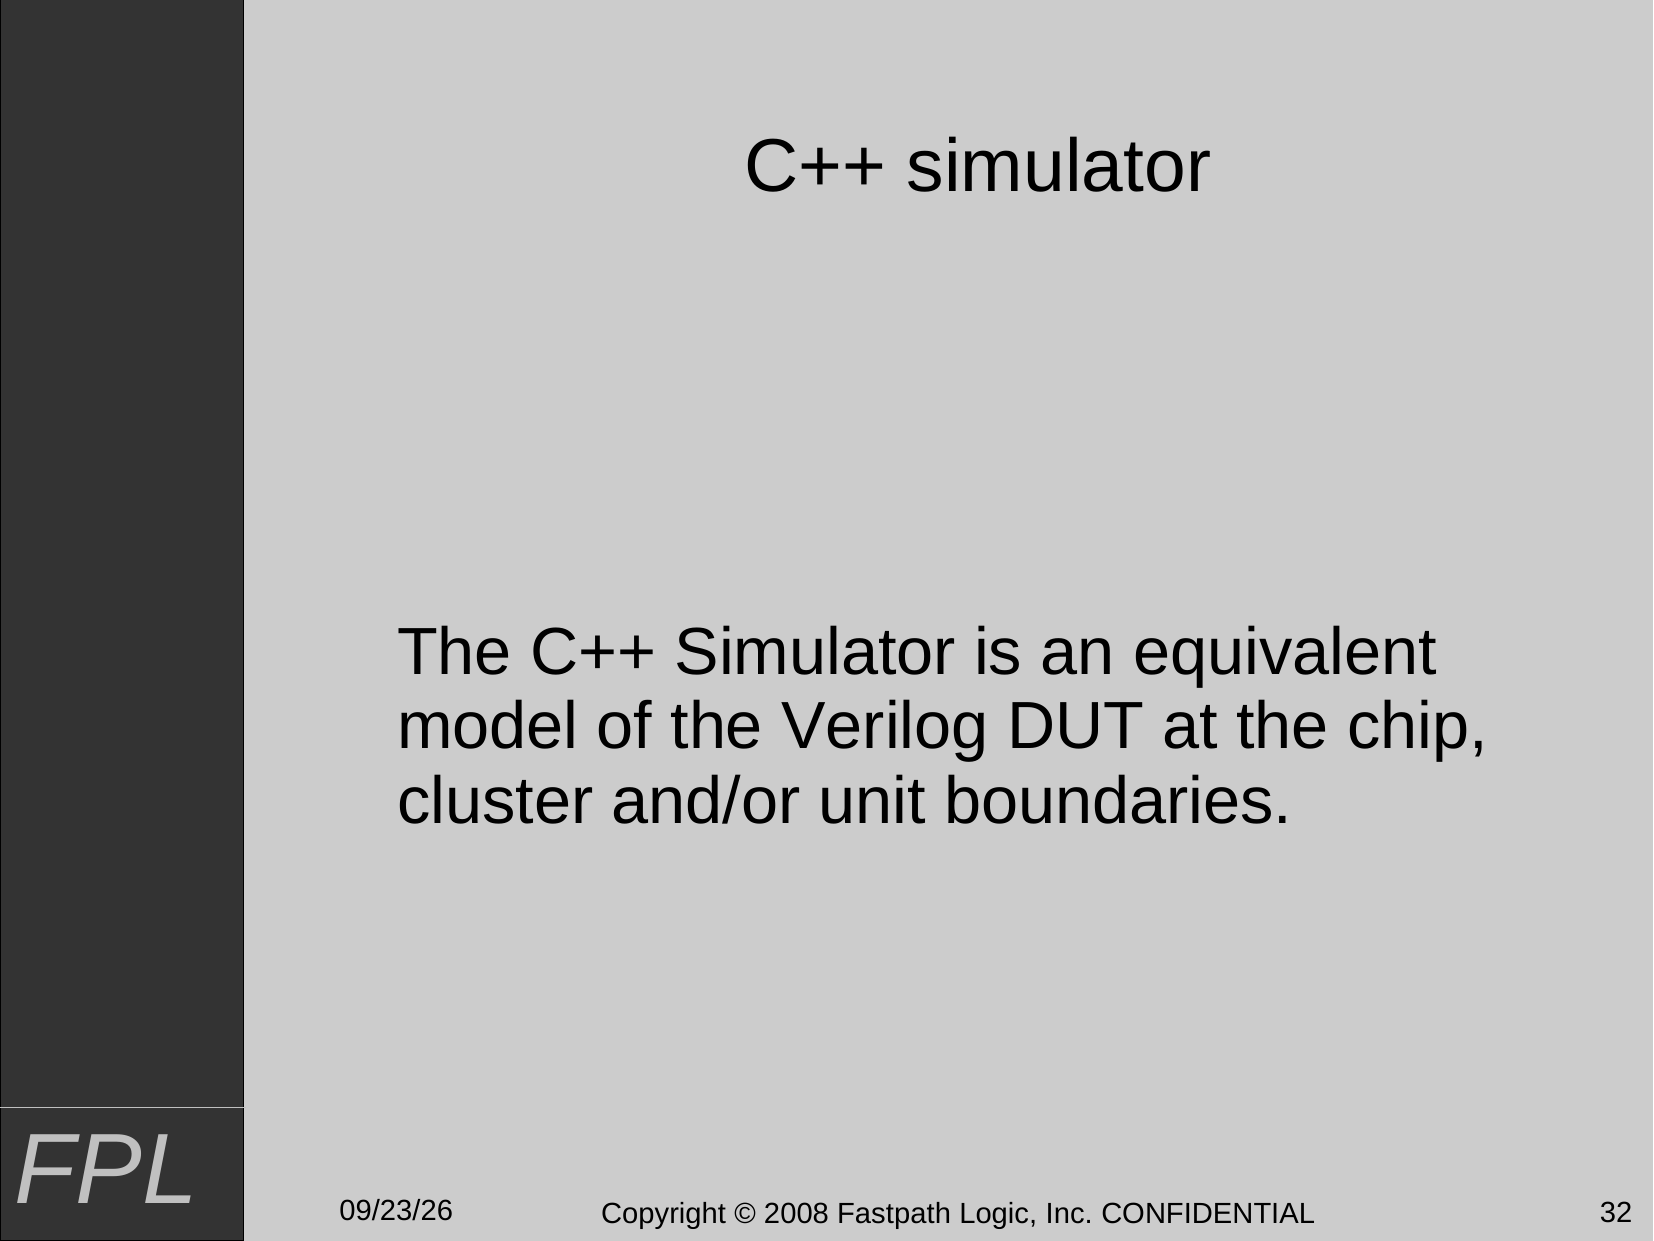

# C++ simulator
The C++ Simulator is an equivalent model of the Verilog DUT at the chip, cluster and/or unit boundaries.
32
© 2008 FASTPATH LOGIC INC.